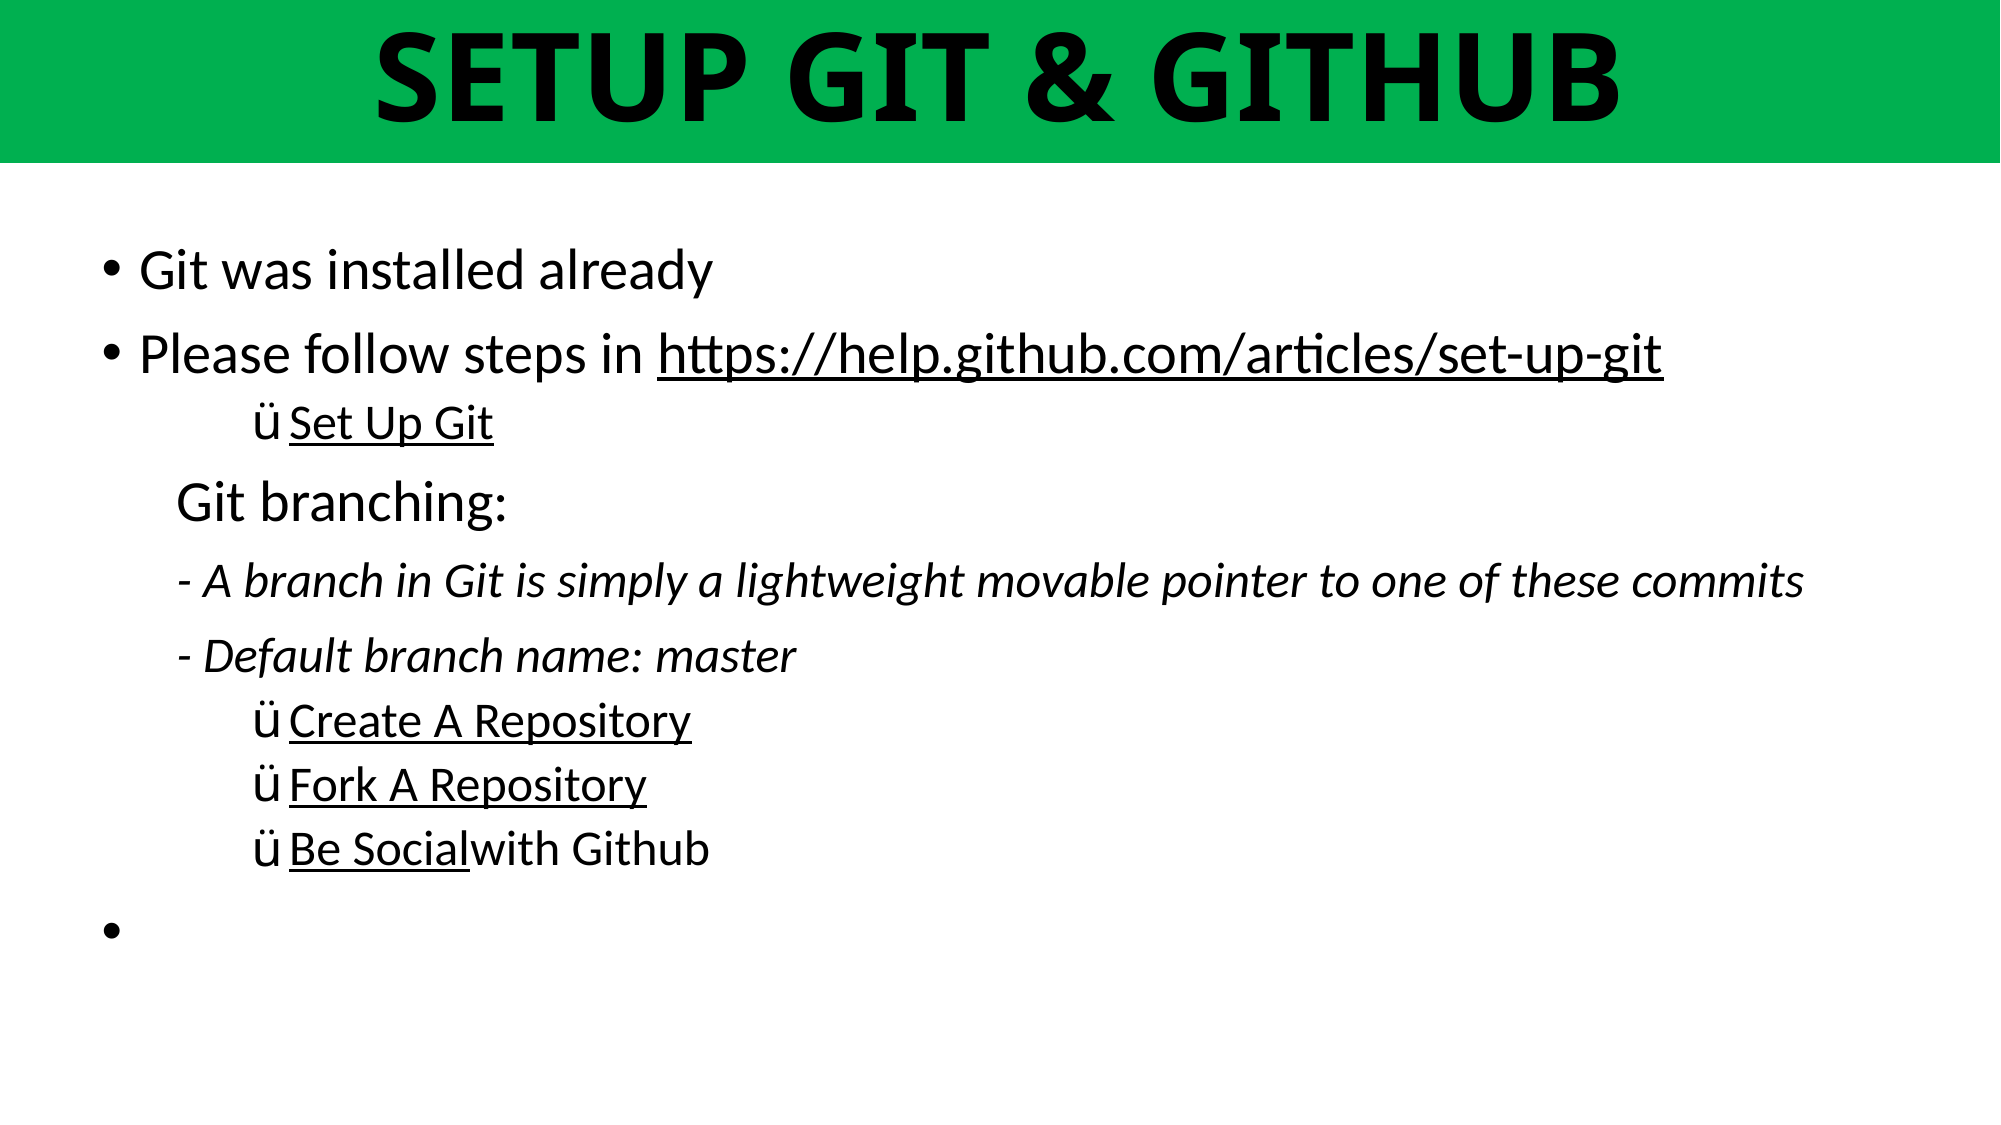

# SETUP GIT & GITHUB
Git was installed already
Please follow steps in https://help.github.com/articles/set-up-git
Set Up Git
	Git branching:
	- A branch in Git is simply a lightweight movable pointer to one of these commits
	- Default branch name: master
Create A Repository
Fork A Repository
Be Socialwith Github